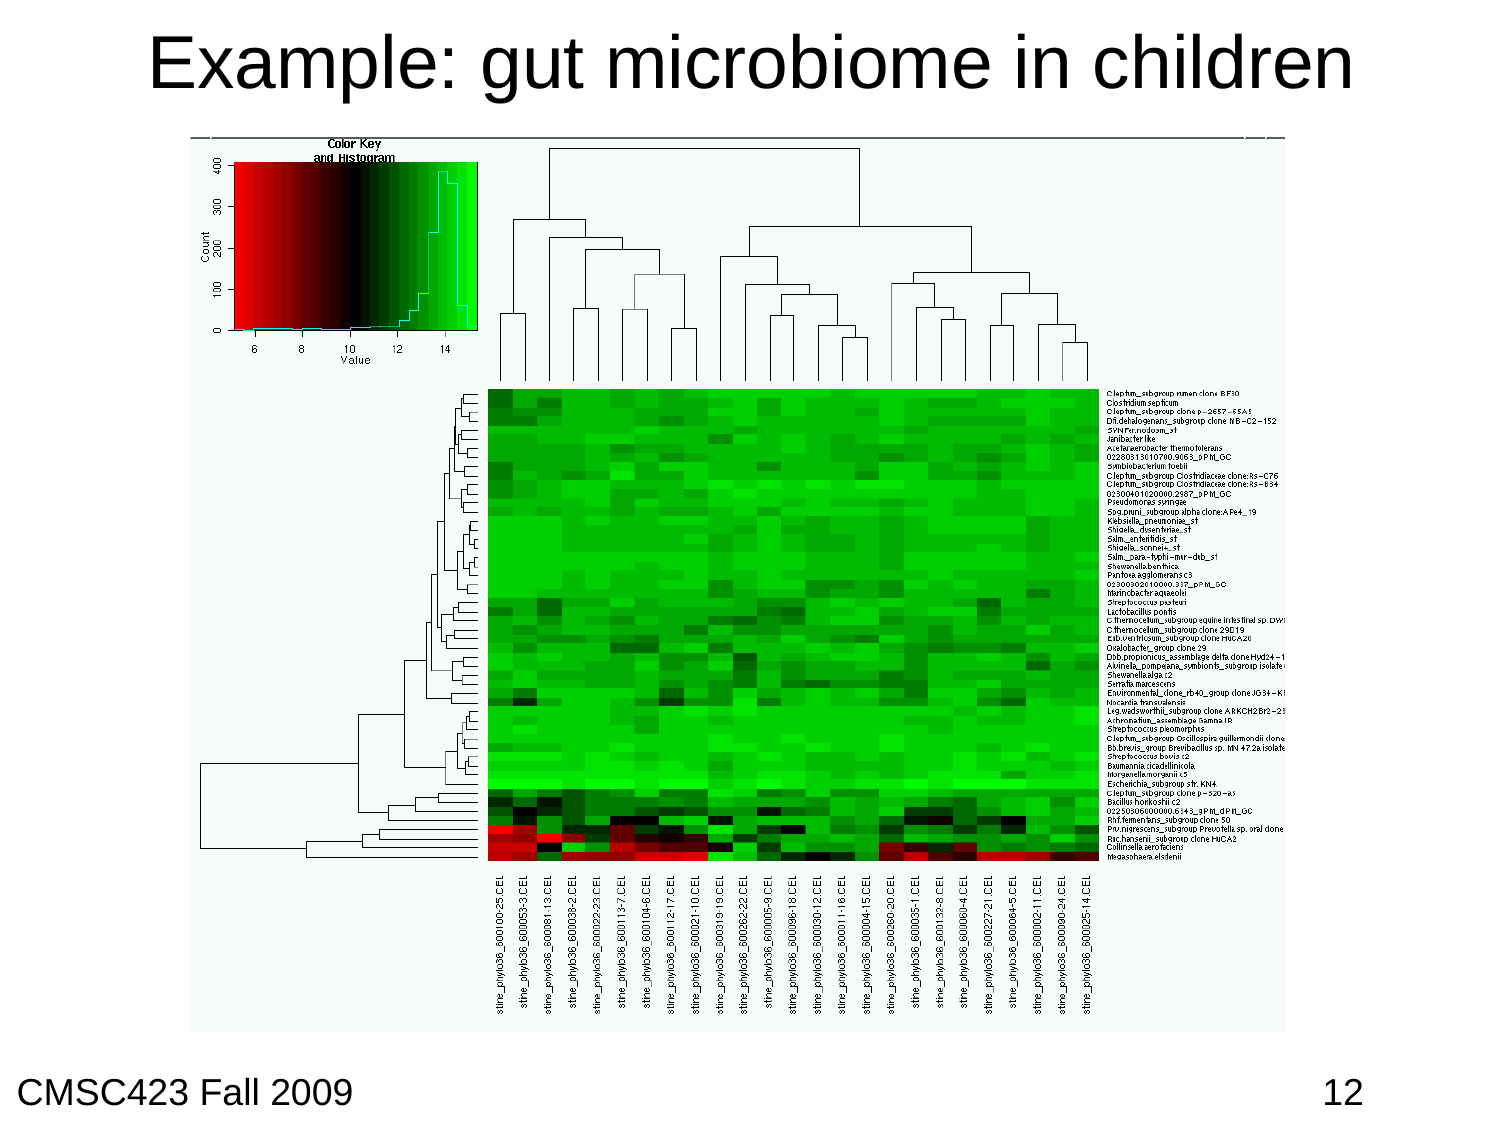

# Example: gut microbiome in children
CMSC423 Fall 2009
12